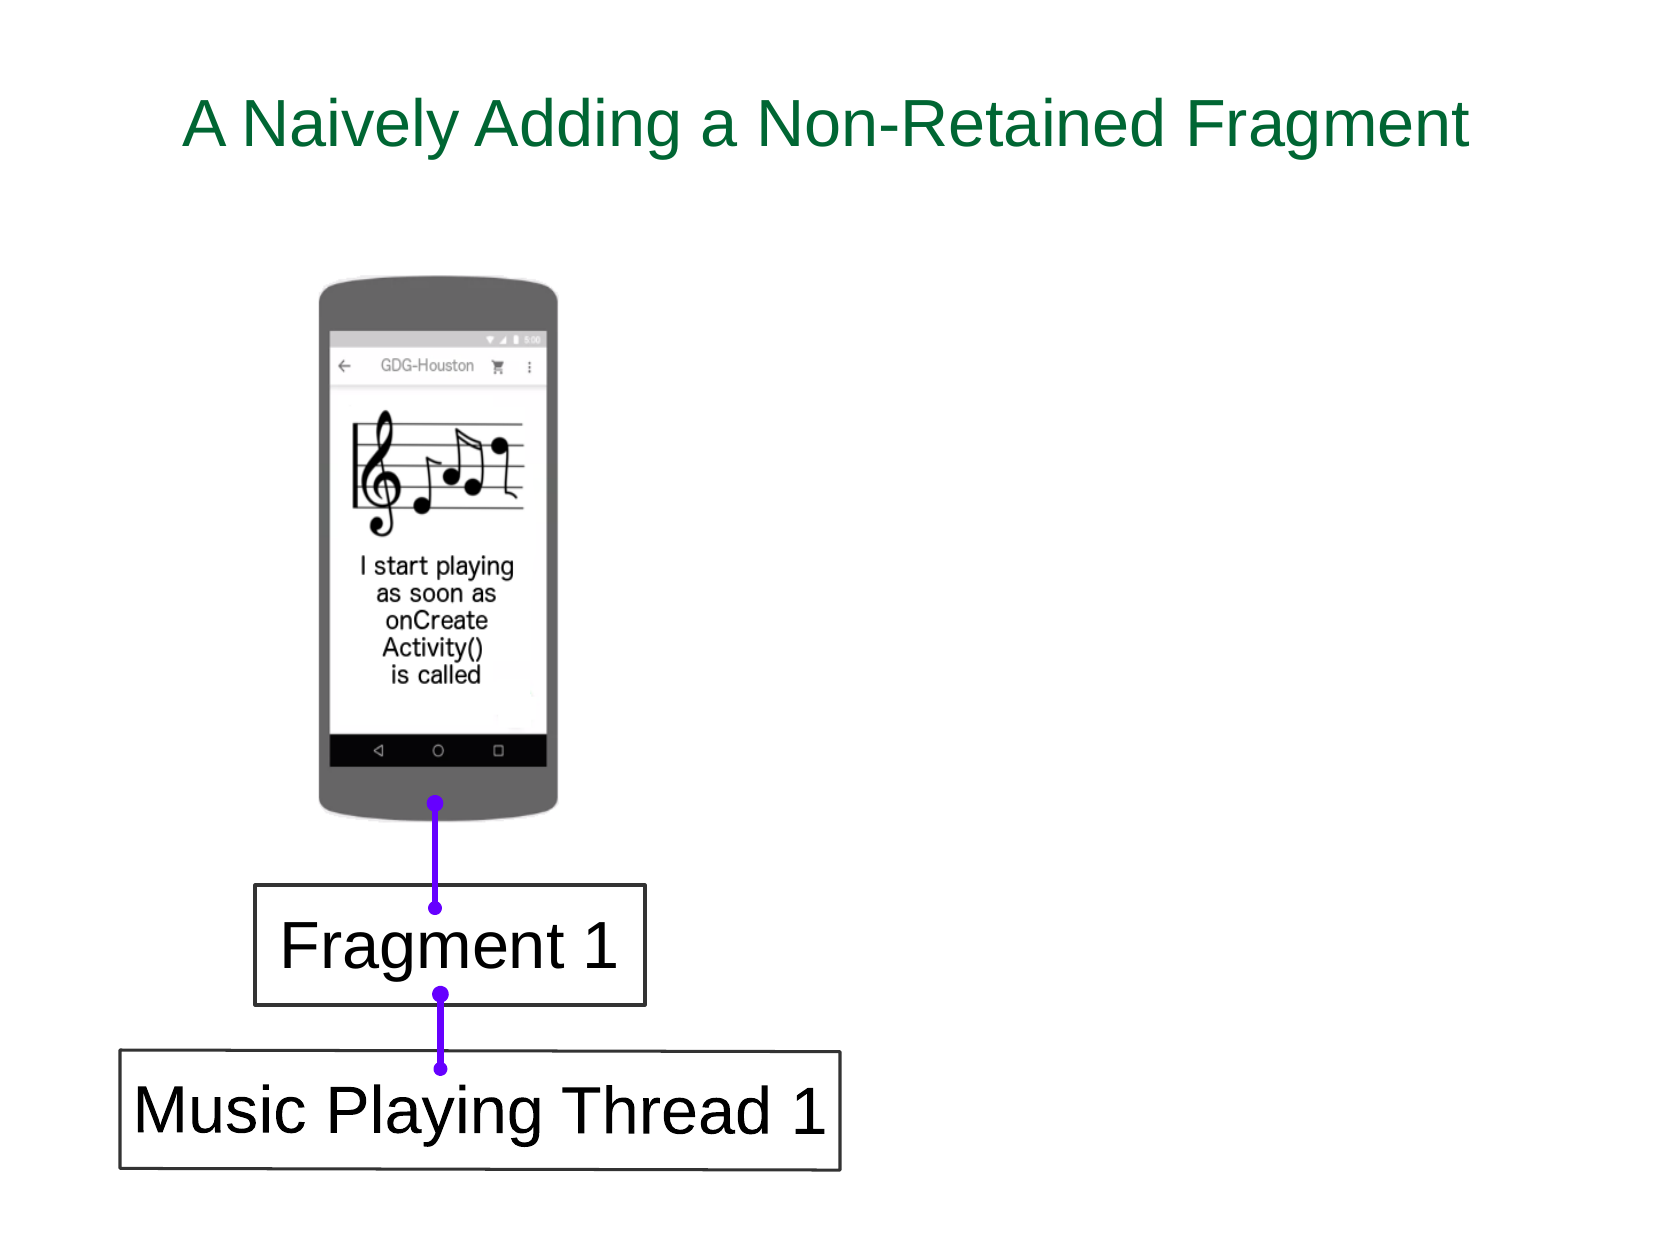

# A Naively Adding a Non-Retained Fragment
Fragment 1
Music Playing Thread 1